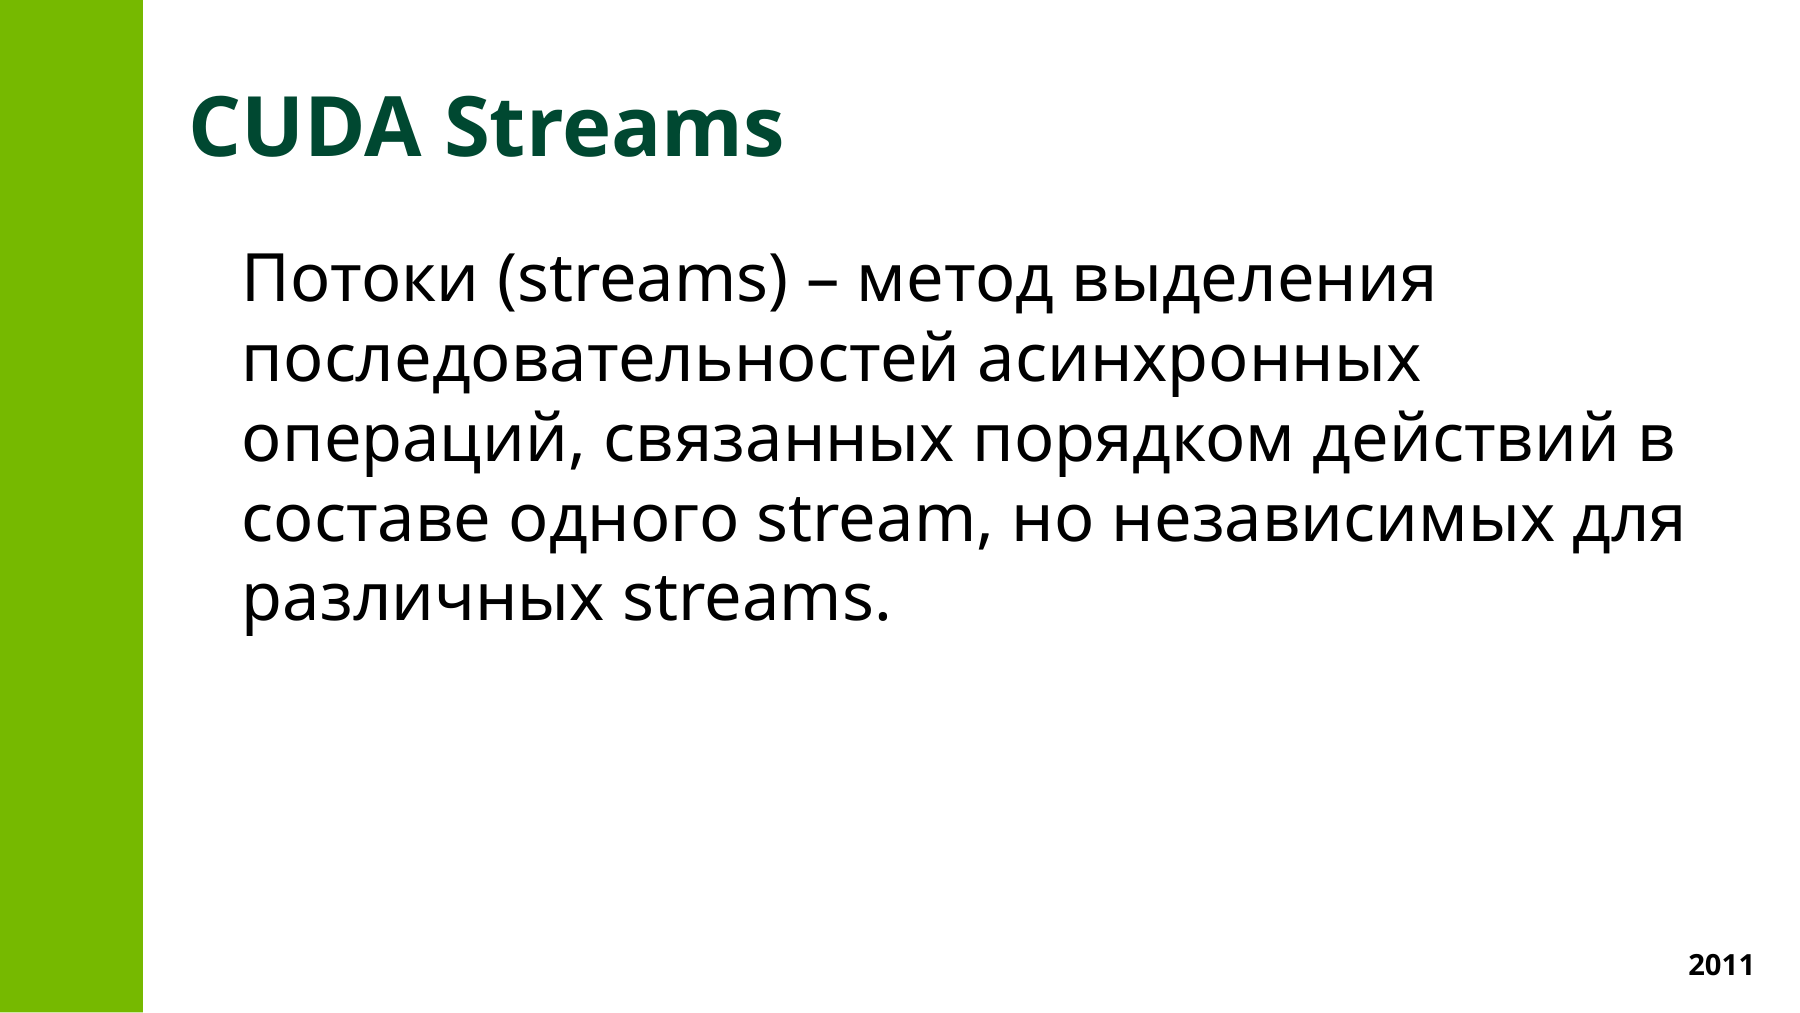

# CUDA Streams
Потоки (streams) – метод выделения последовательностей асинхронных операций, связанных порядком действий в составе одного stream, но независимых для различных streams.